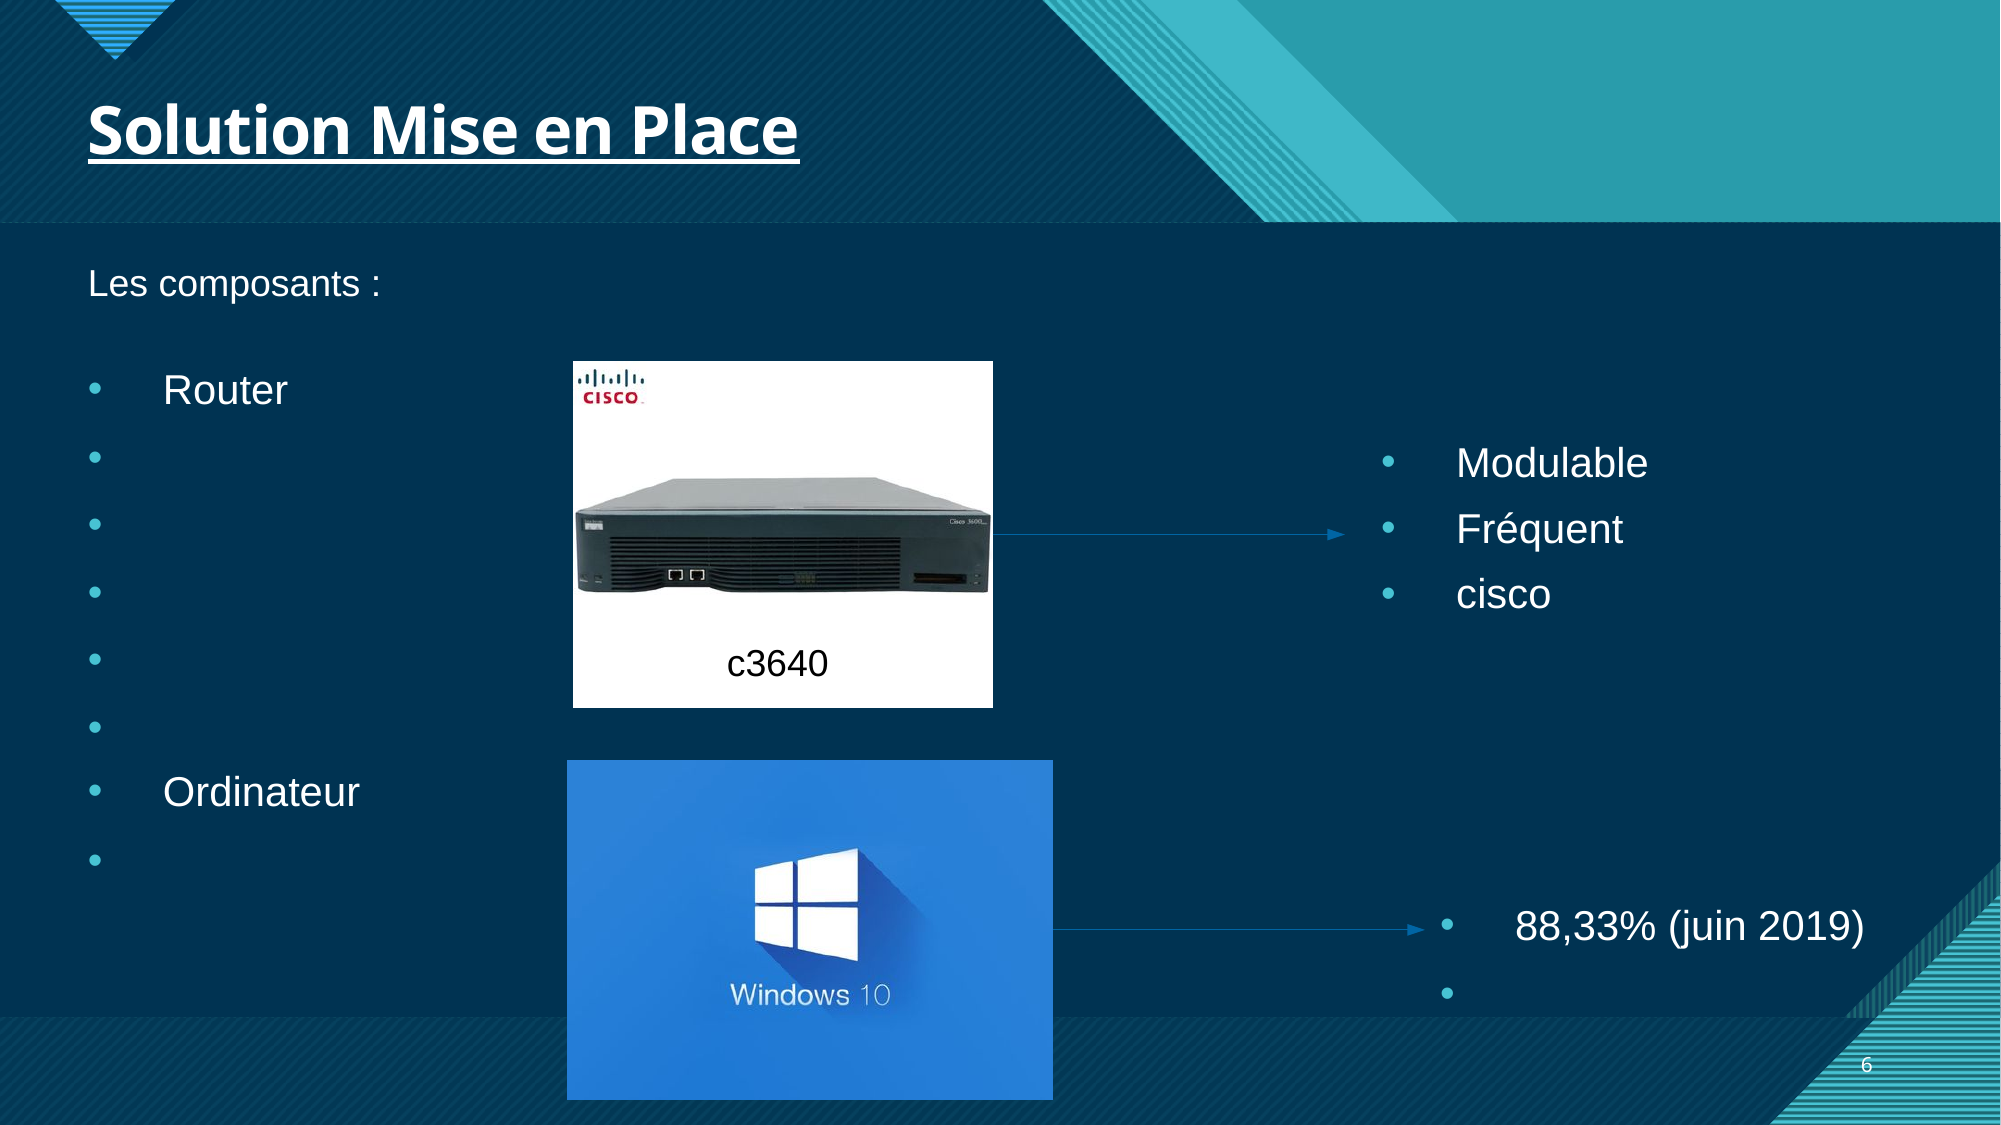

# Solution Mise en Place
Les composants :
Router
Ordinateur
Modulable
Fréquent
cisco
c3640
88,33% (juin 2019)